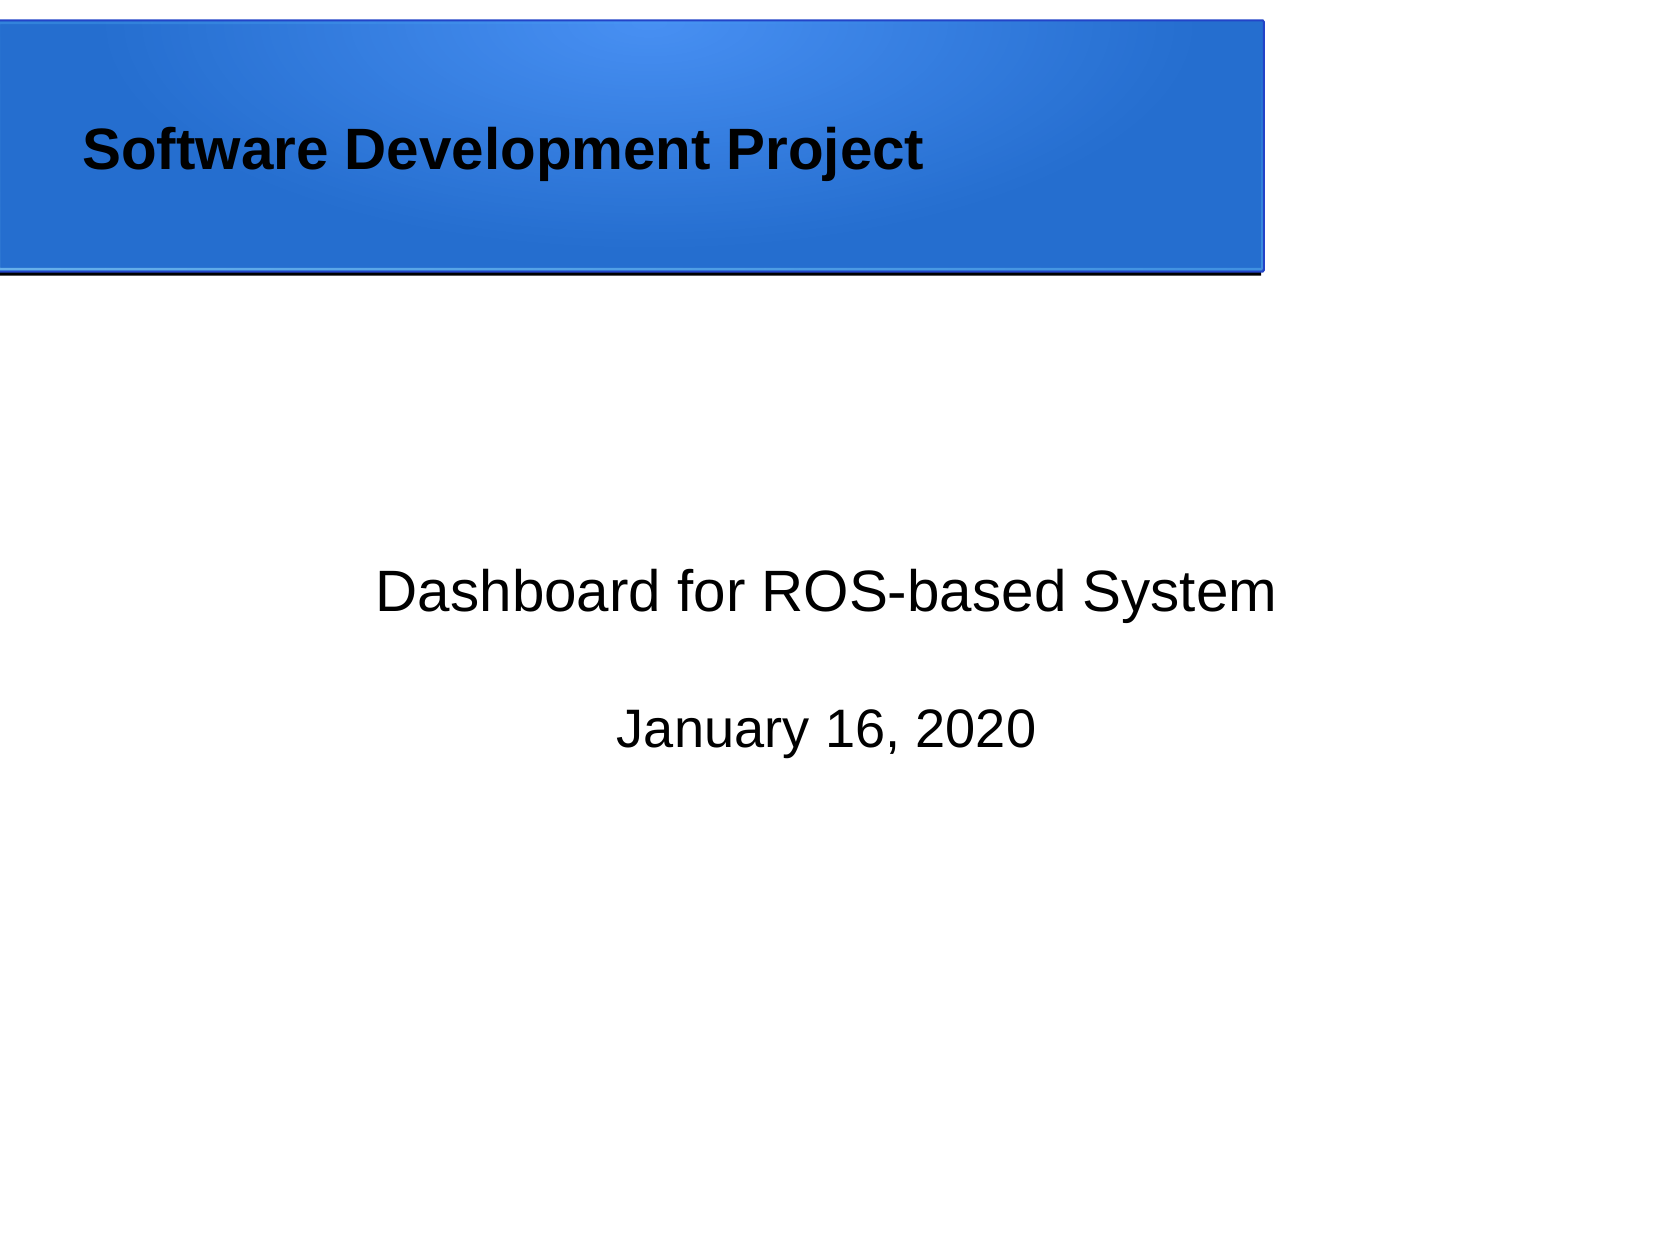

# Software Development Project
Dashboard for ROS-based System
January 16, 2020